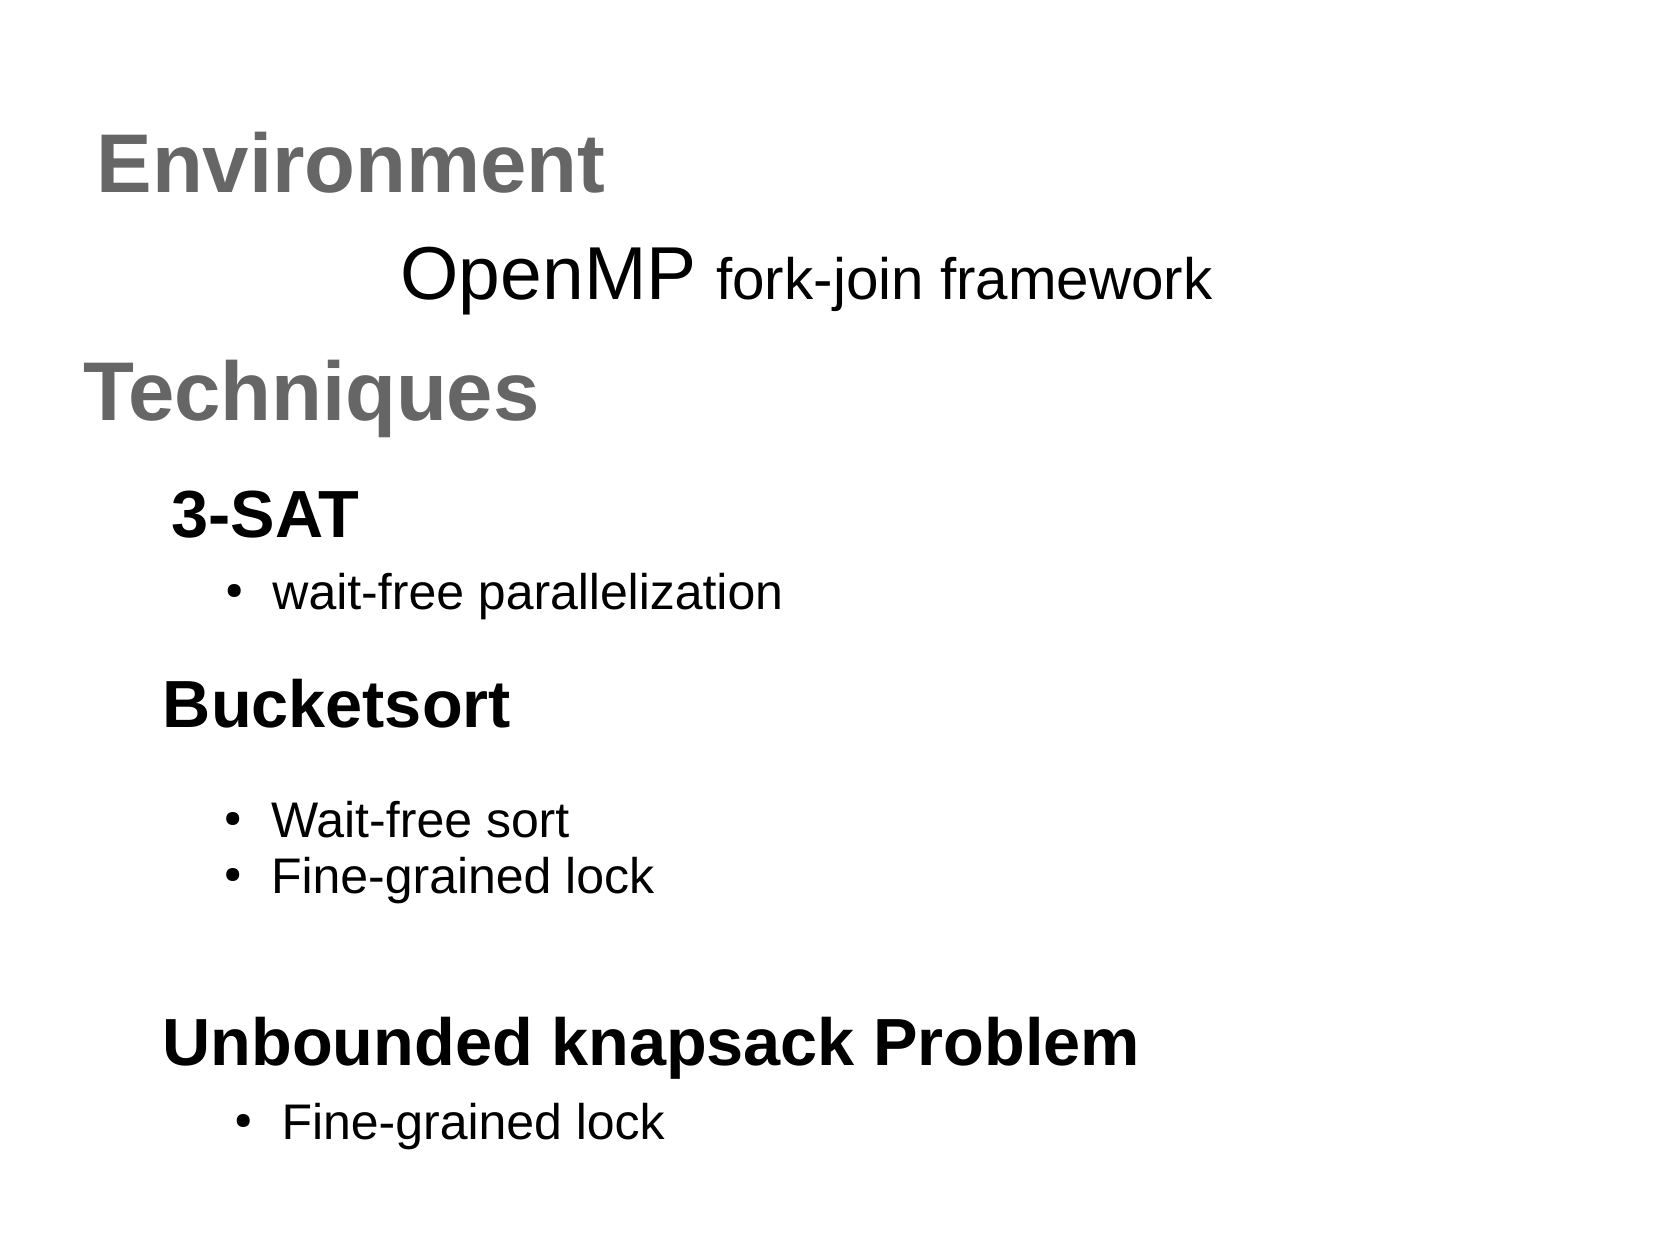

# Environment
OpenMP fork-join framework
Techniques
3-SAT
wait-free parallelization
Bucketsort
Wait-free sort
Fine-grained lock
Unbounded knapsack Problem
Fine-grained lock